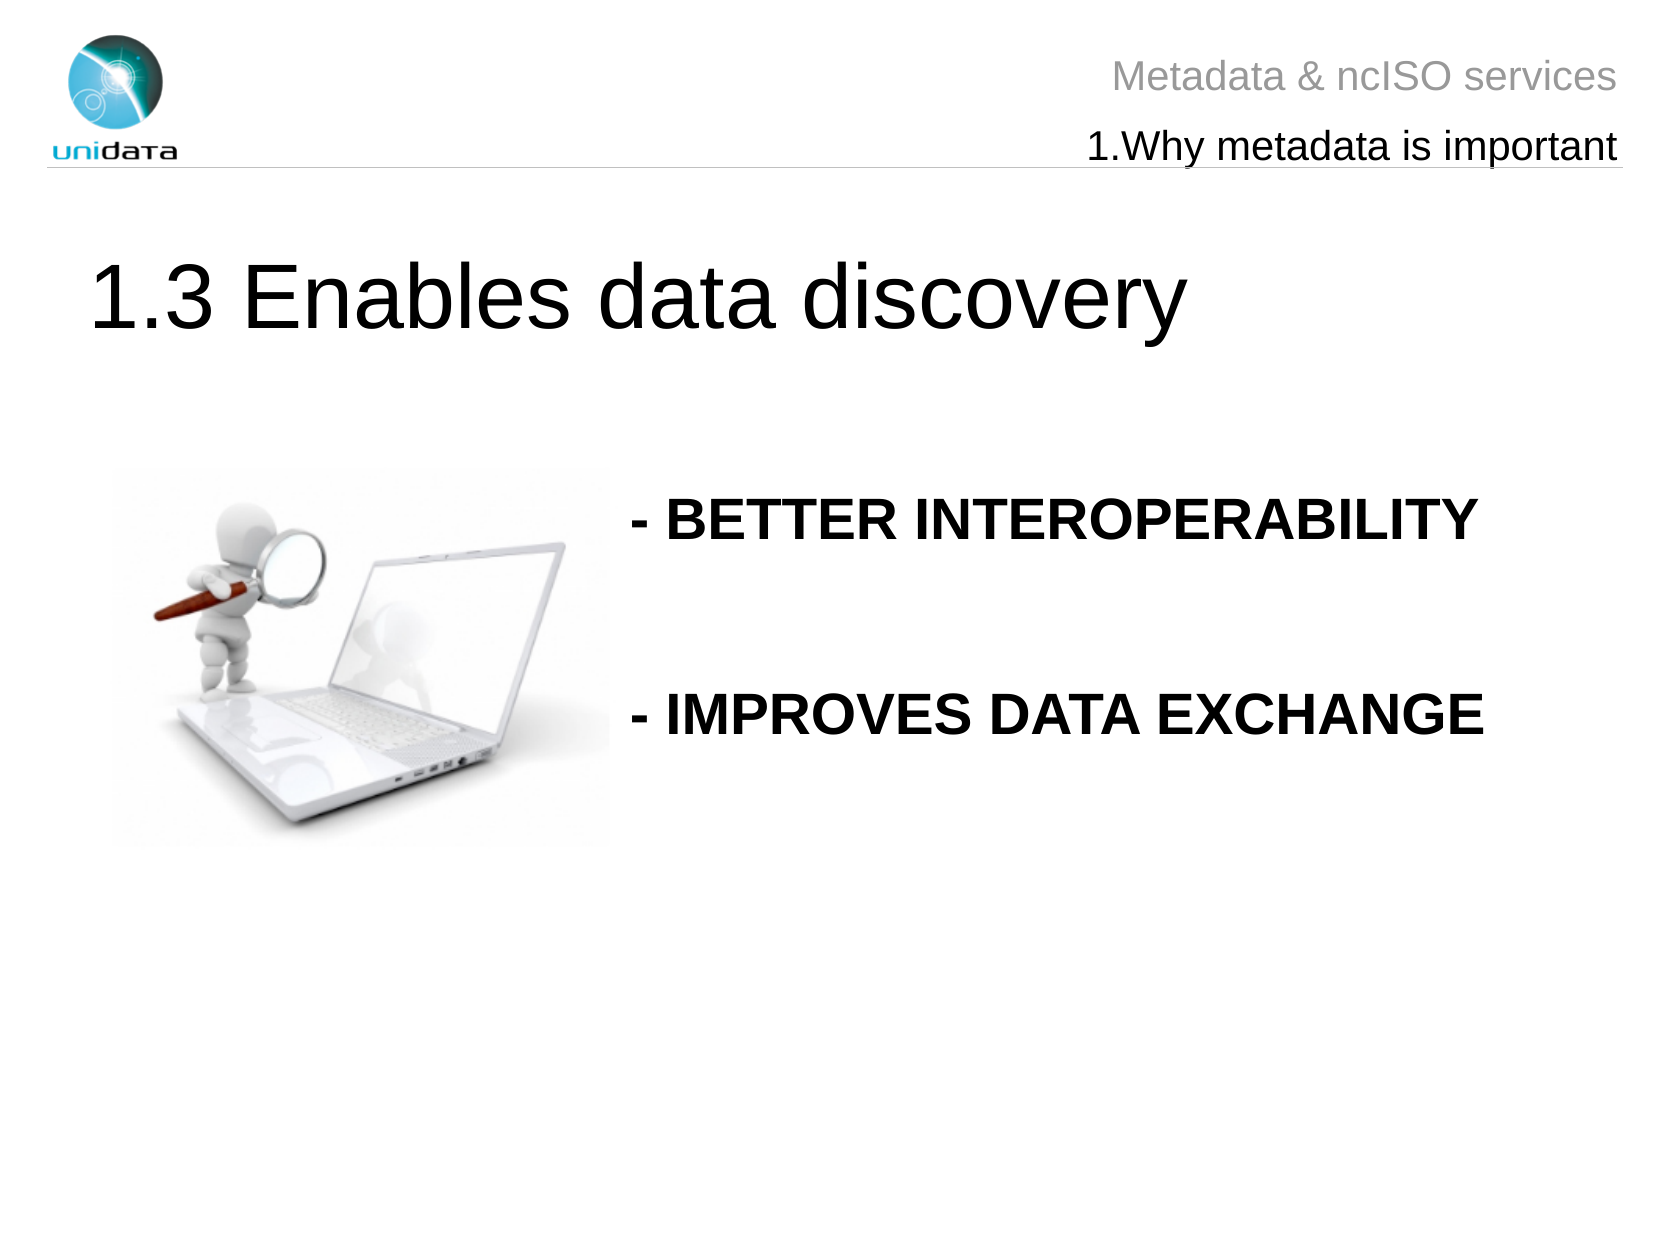

Metadata & ncISO services
1.Why metadata is important
# 1.3 Enables data discovery
- BETTER INTEROPERABILITY
- IMPROVES DATA EXCHANGE